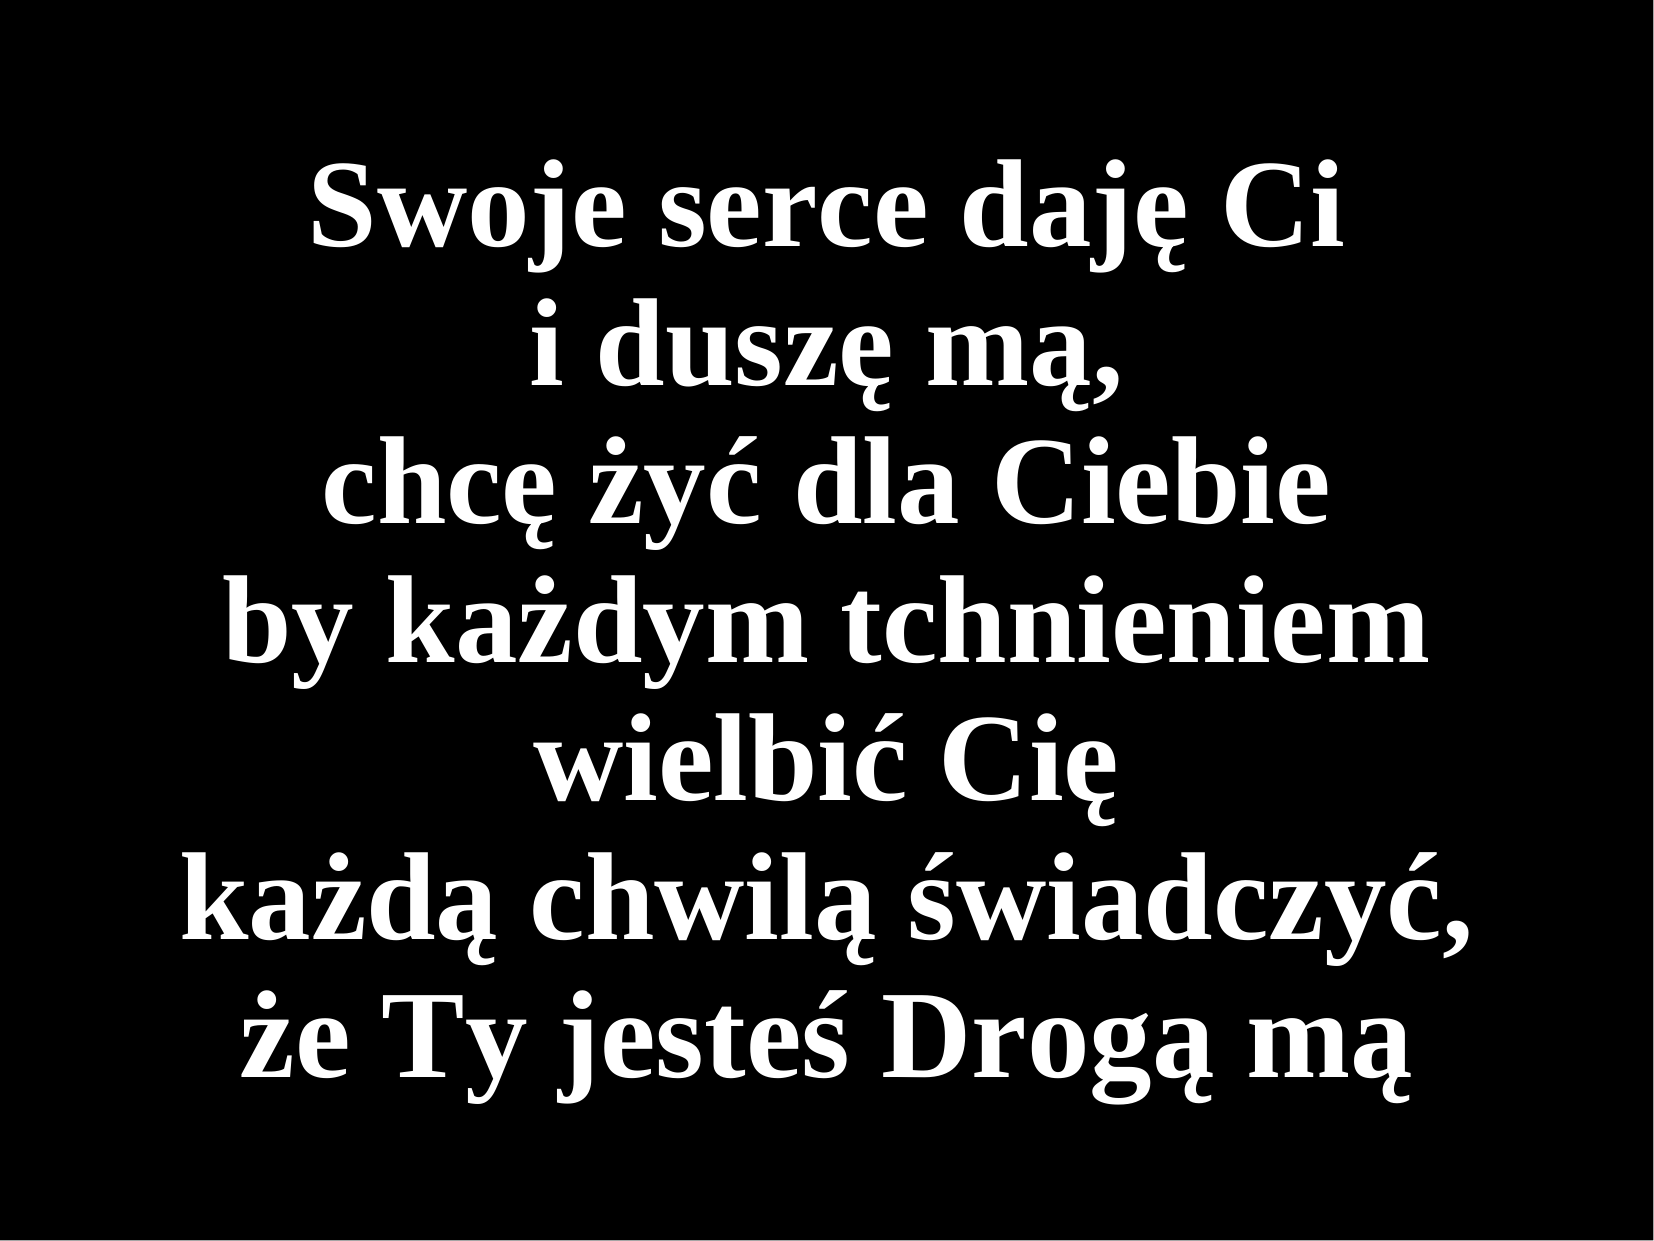

# Swoje serce daję Ci i duszę mą, chcę żyć dla Ciebie by każdym tchnieniem wielbić Cię każdą chwilą świadczyć, że Ty jesteś Drogą mą